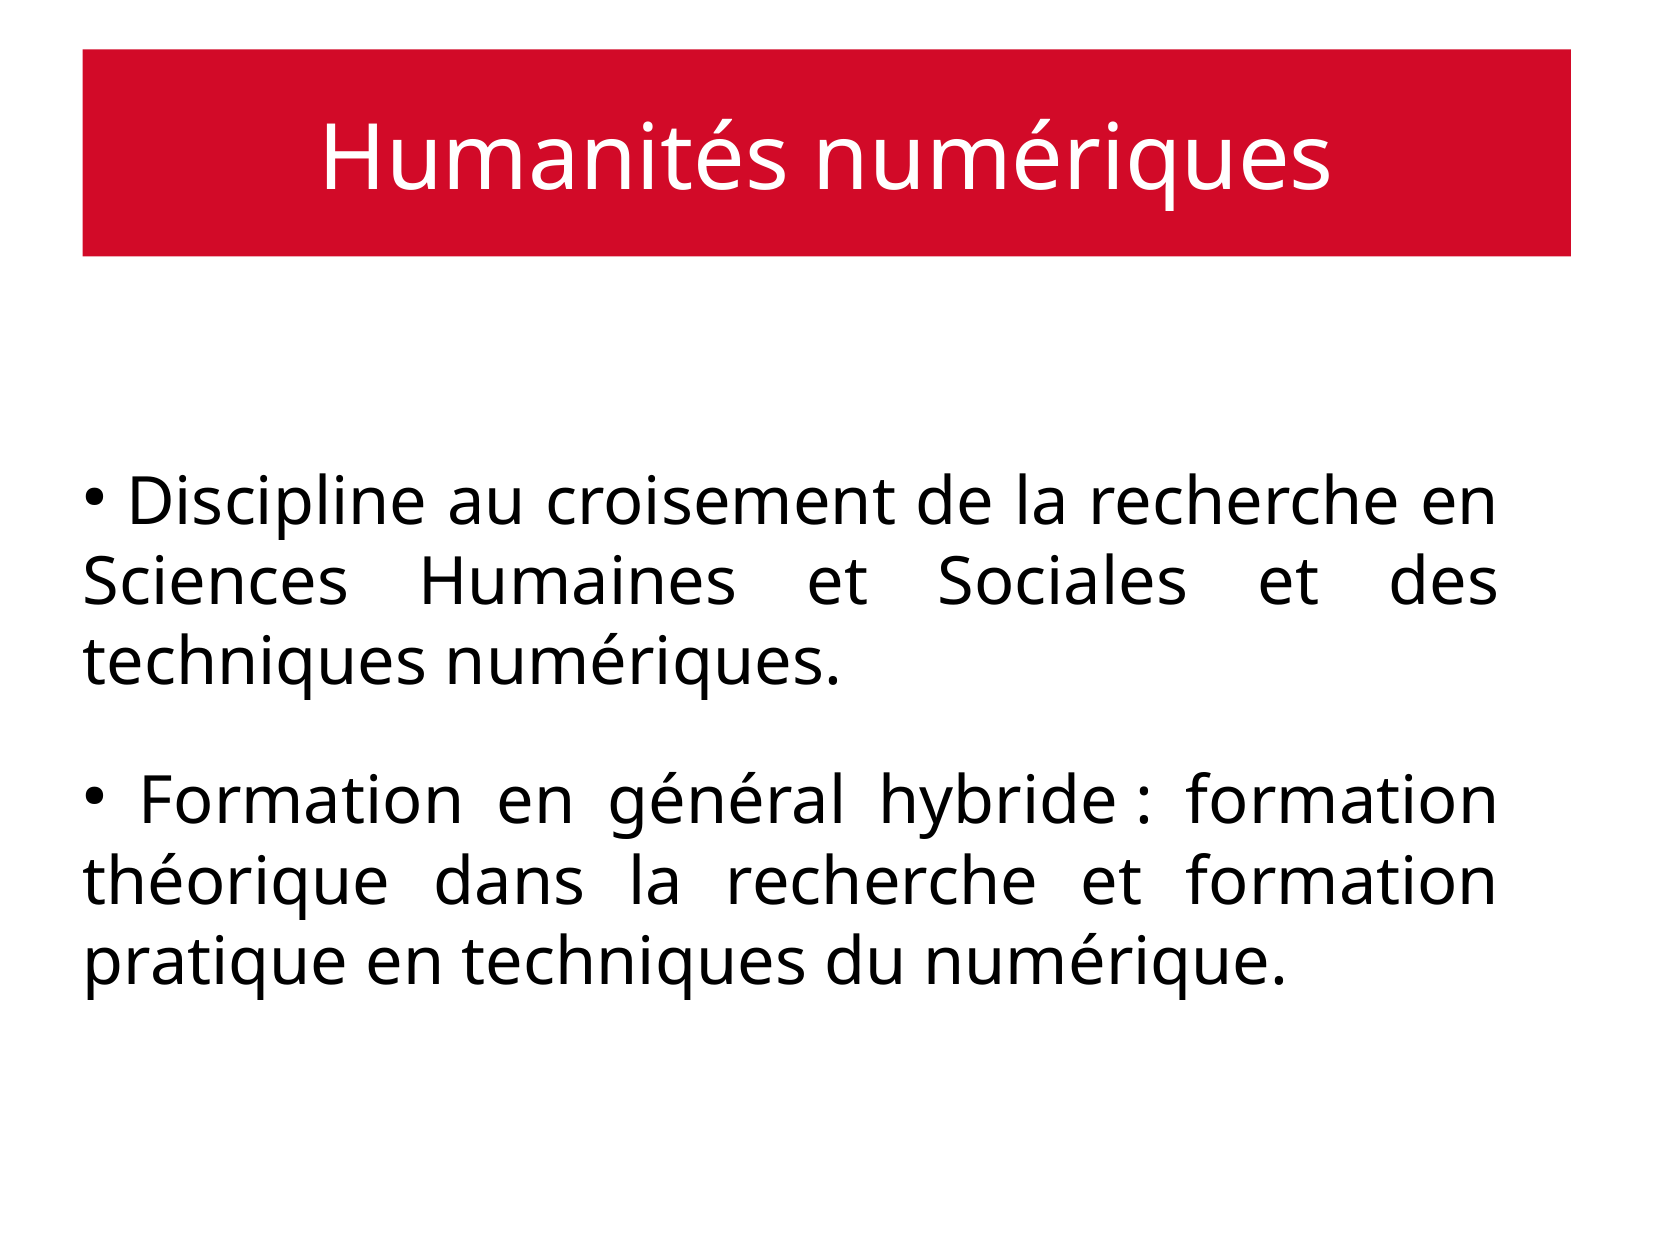

# Humanités numériques
 Discipline au croisement de la recherche en Sciences Humaines et Sociales et des techniques numériques.
 Formation en général hybride : formation théorique dans la recherche et formation pratique en techniques du numérique.